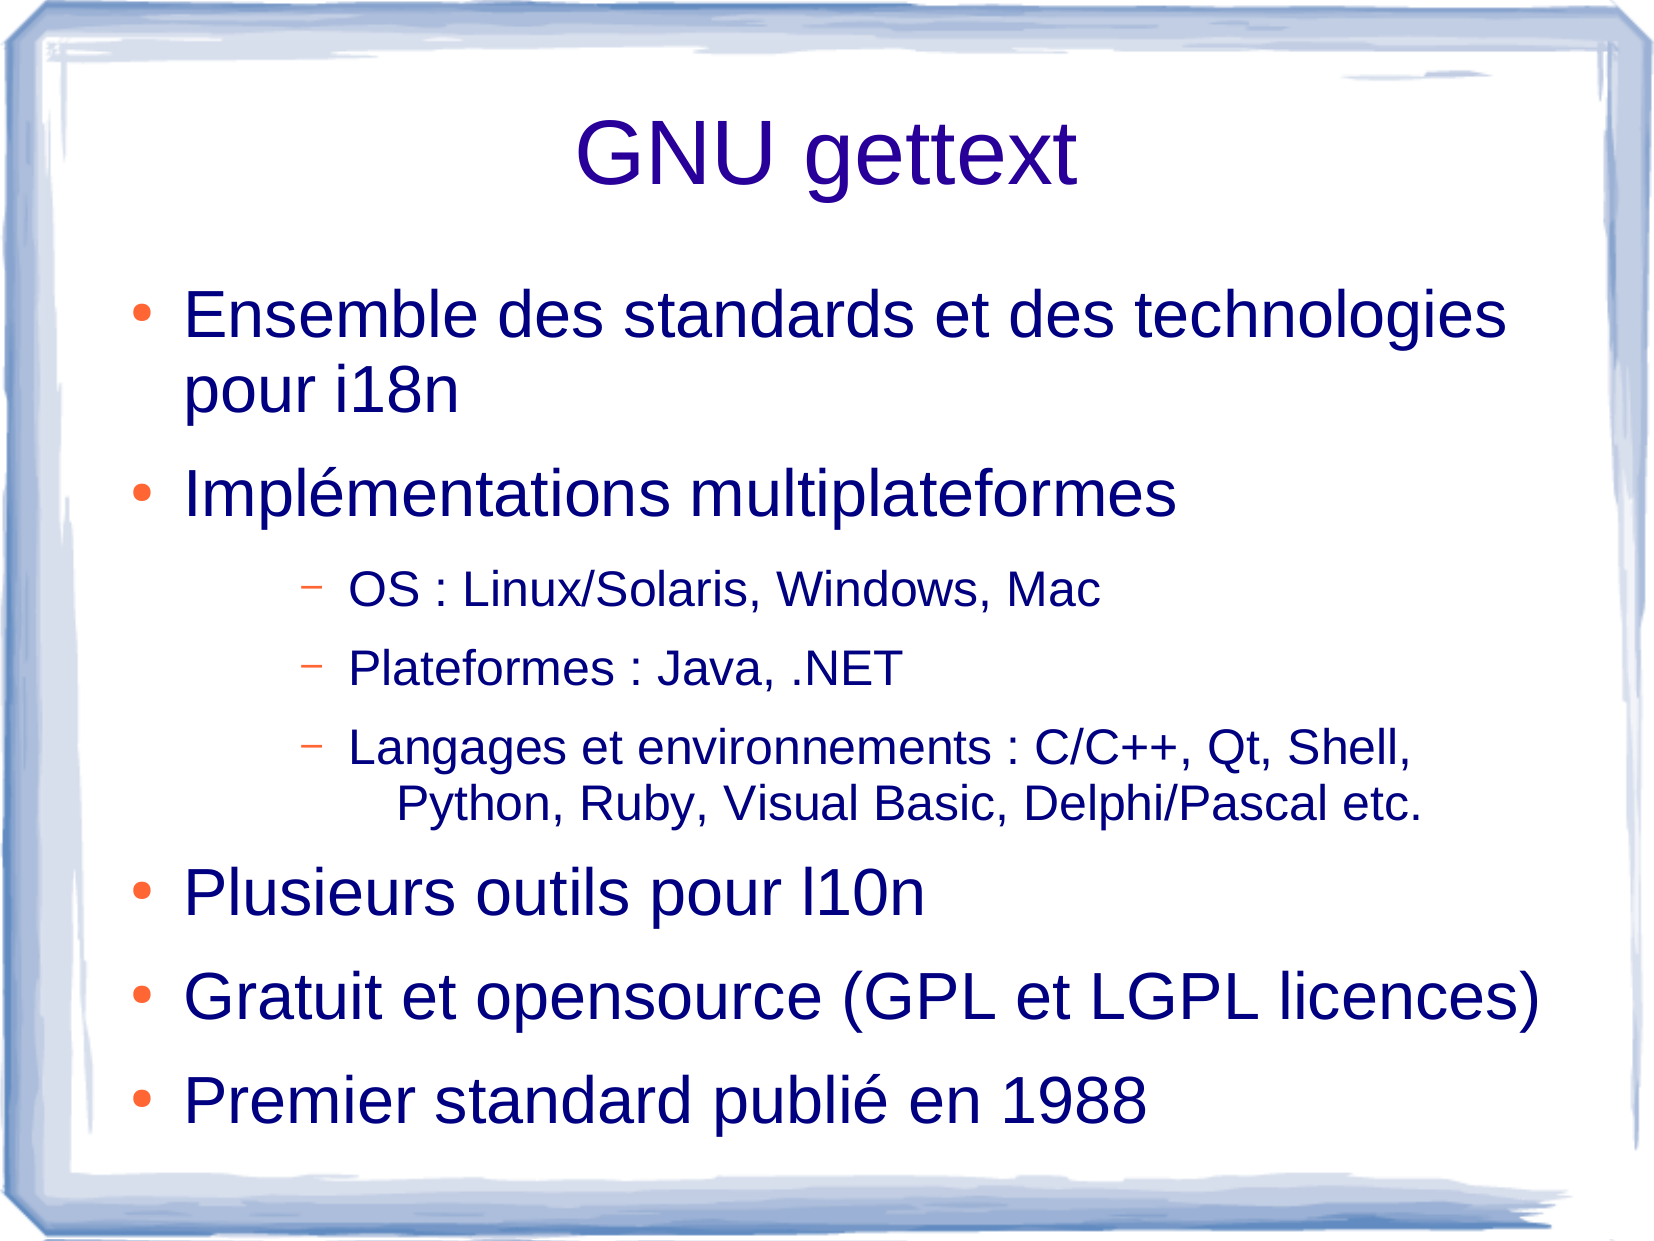

# GNU gettext
Ensemble des standards et des technologies pour i18n
Implémentations multiplateformes
OS : Linux/Solaris, Windows, Mac
Plateformes : Java, .NET
Langages et environnements : C/C++, Qt, Shell, Python, Ruby, Visual Basic, Delphi/Pascal etc.
Plusieurs outils pour l10n
Gratuit et opensource (GPL et LGPL licences)
Premier standard publié en 1988